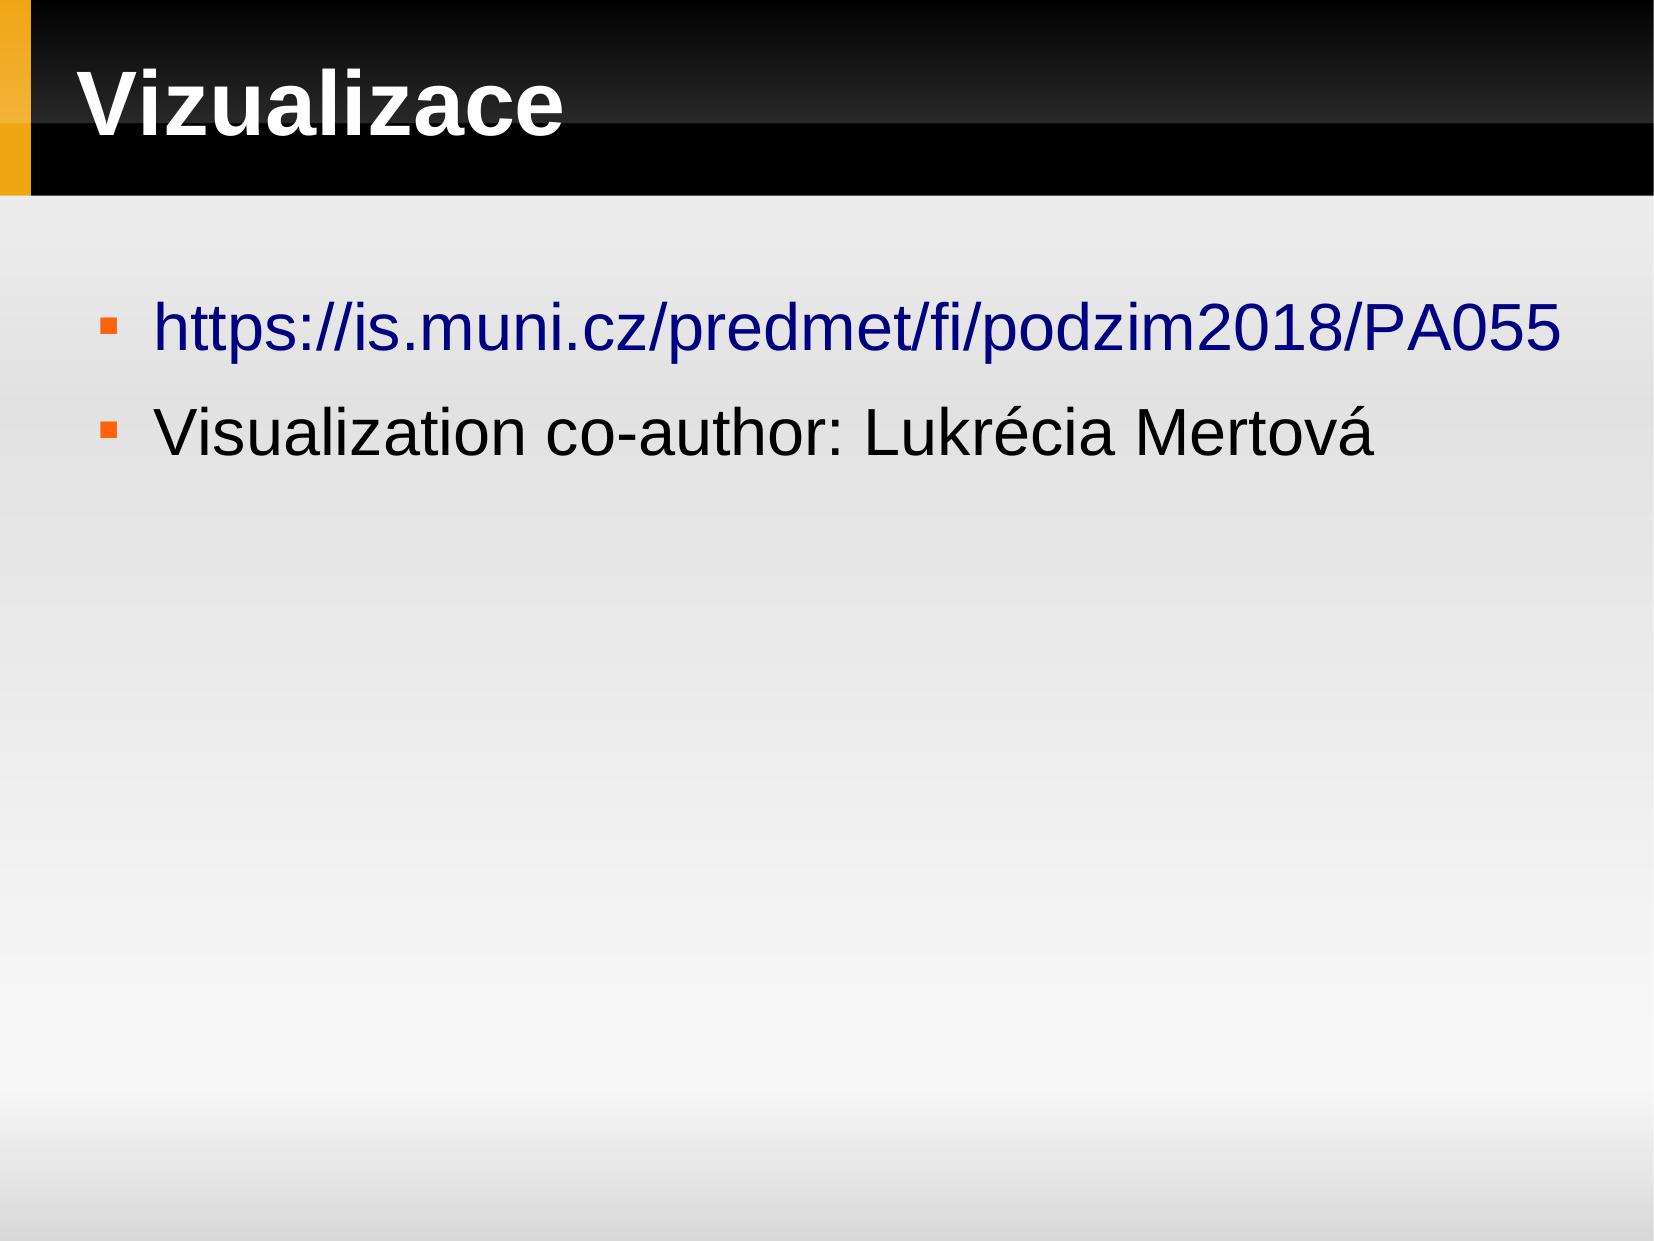

# Vizualizace
https://is.muni.cz/predmet/fi/podzim2018/PA055
Visualization co-author: Lukrécia Mertová